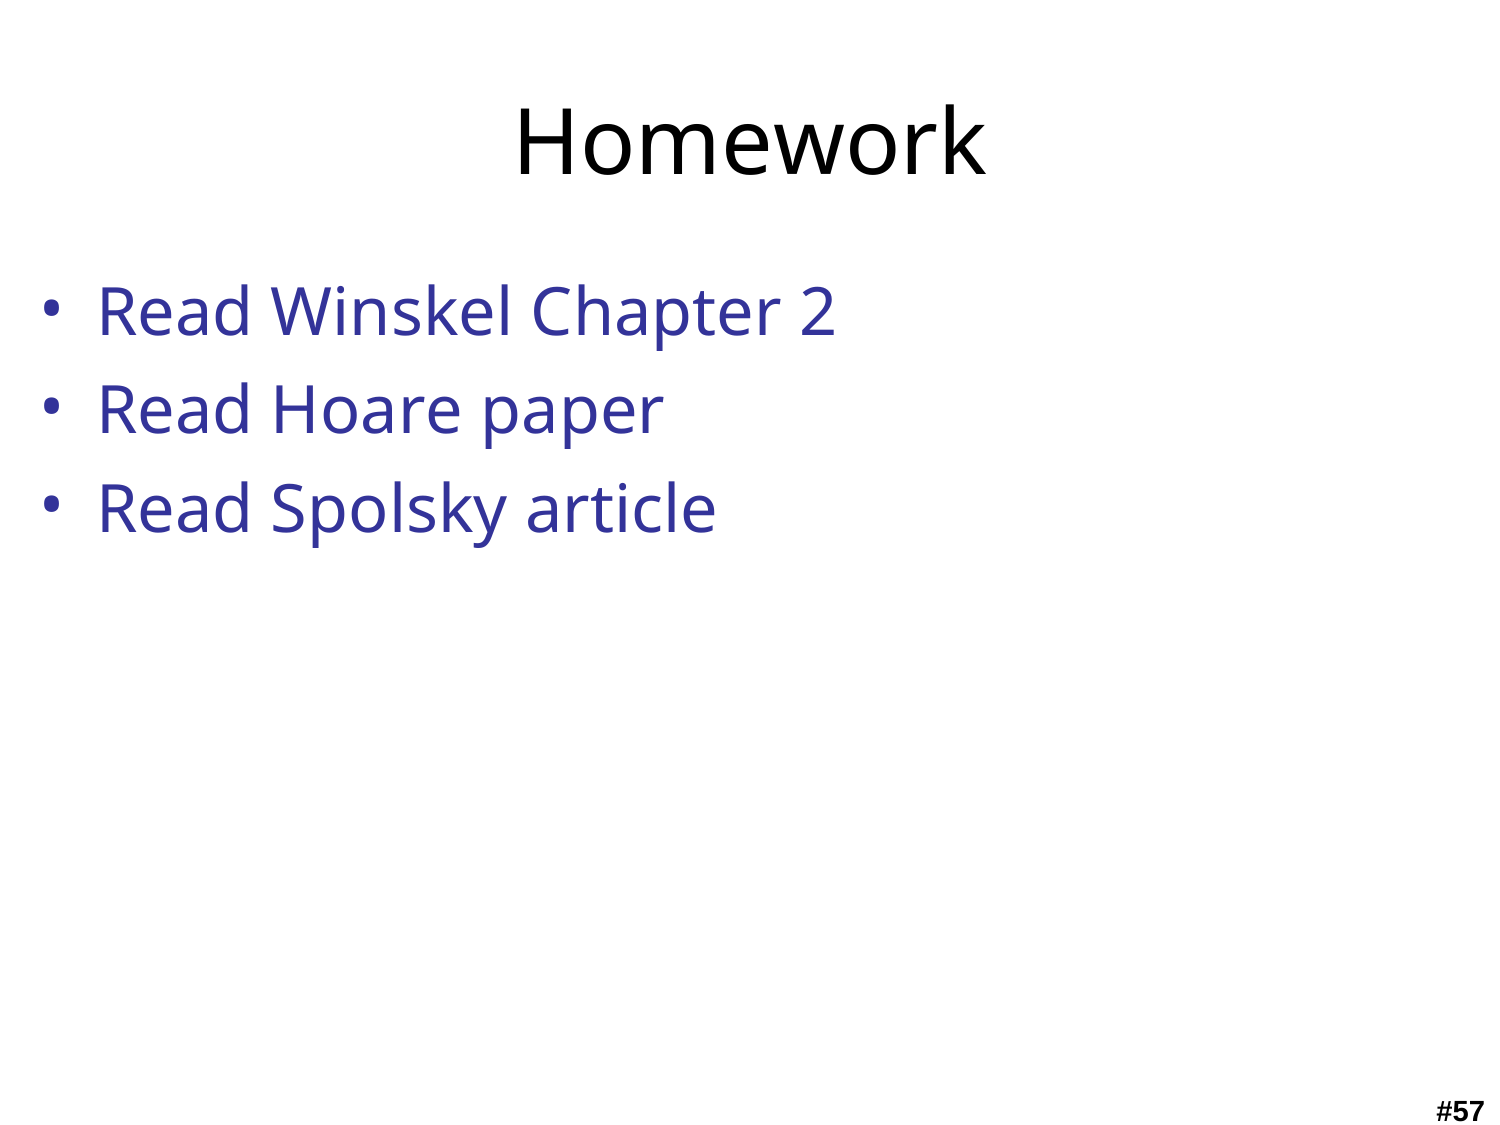

# Homework
Read Winskel Chapter 2
Read Hoare paper
Read Spolsky article
57